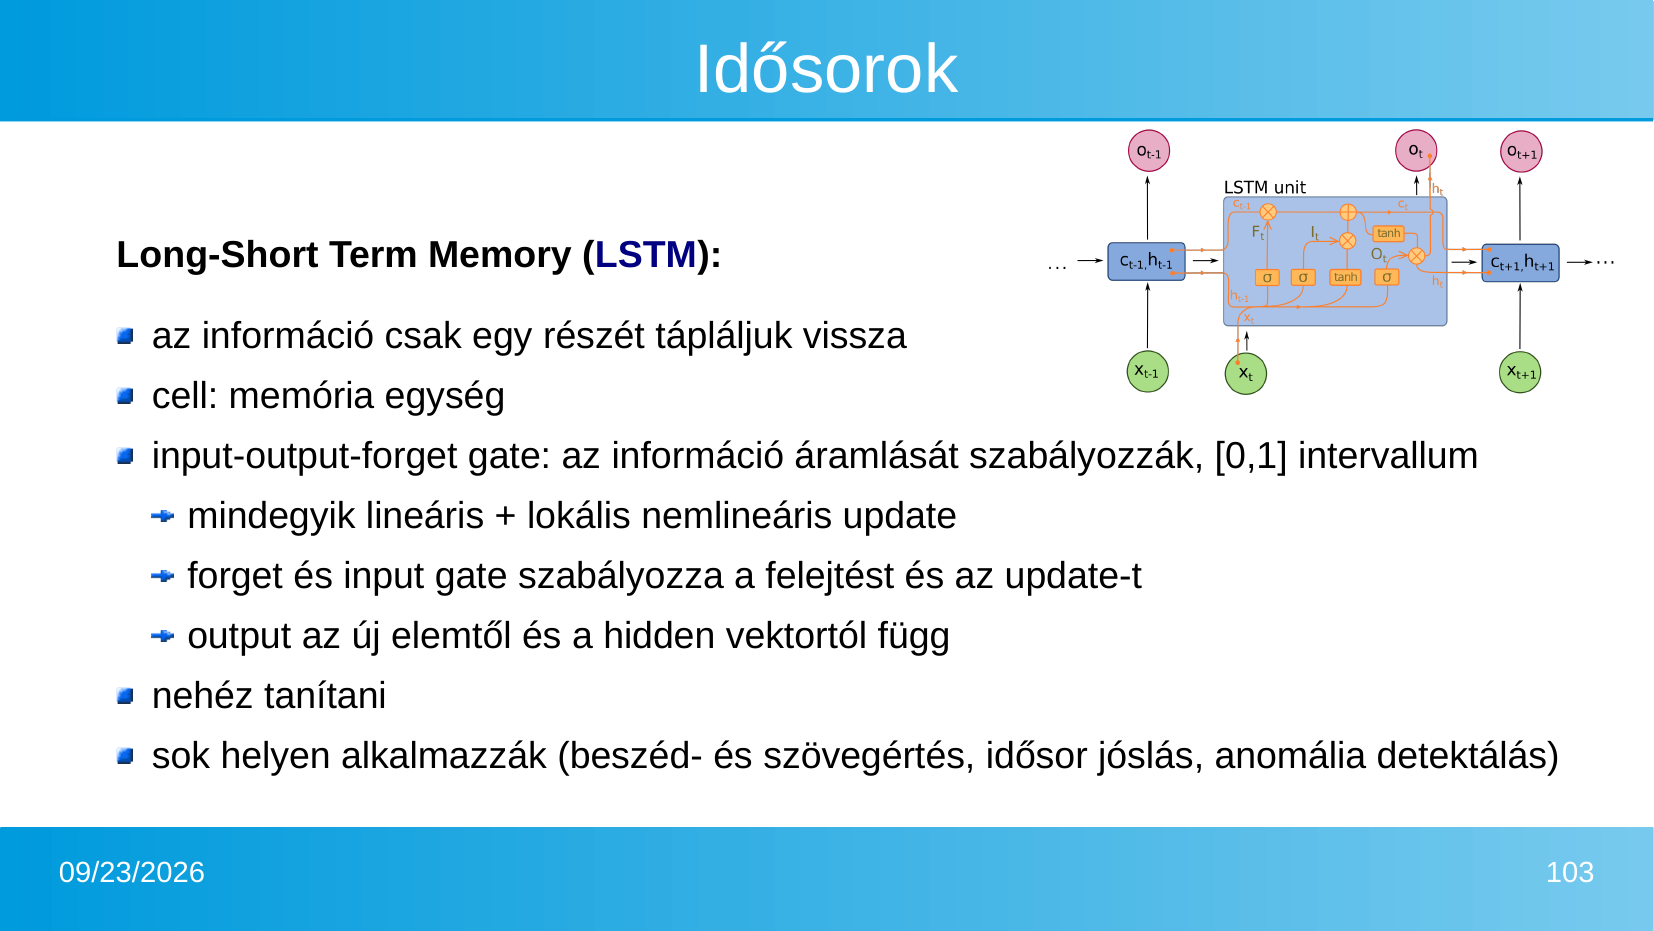

# Idősorok
Long-Short Term Memory (LSTM):
az információ csak egy részét tápláljuk vissza
cell: memória egység
input-output-forget gate: az információ áramlását szabályozzák, [0,1] intervallum
mindegyik lineáris + lokális nemlineáris update
forget és input gate szabályozza a felejtést és az update-t
output az új elemtől és a hidden vektortól függ
nehéz tanítani
sok helyen alkalmazzák (beszéd- és szövegértés, idősor jóslás, anomália detektálás)
103